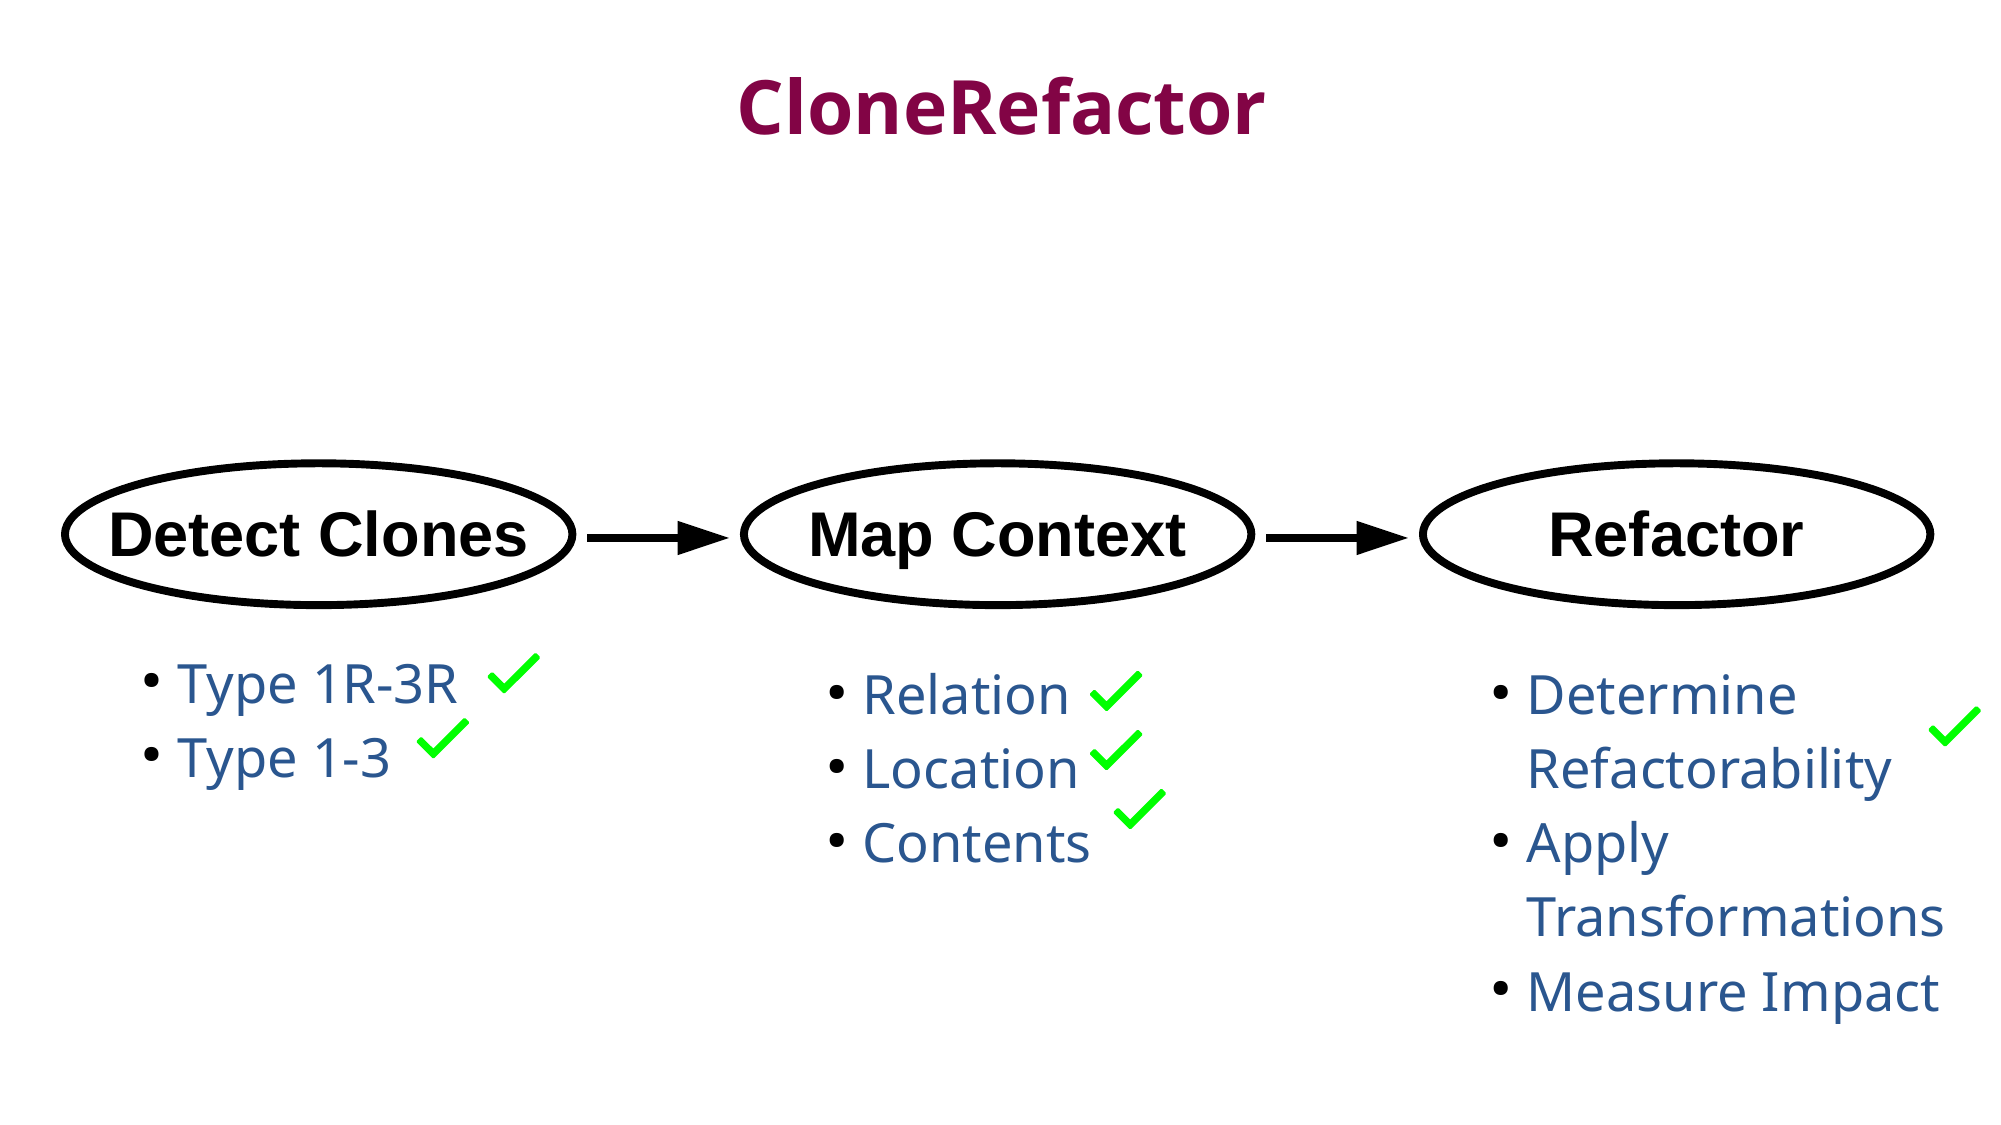

CloneRefactor
Type 1R-3R
Type 1-3
Relation
Location
Contents
Determine Refactorability
Apply Transformations
Measure Impact